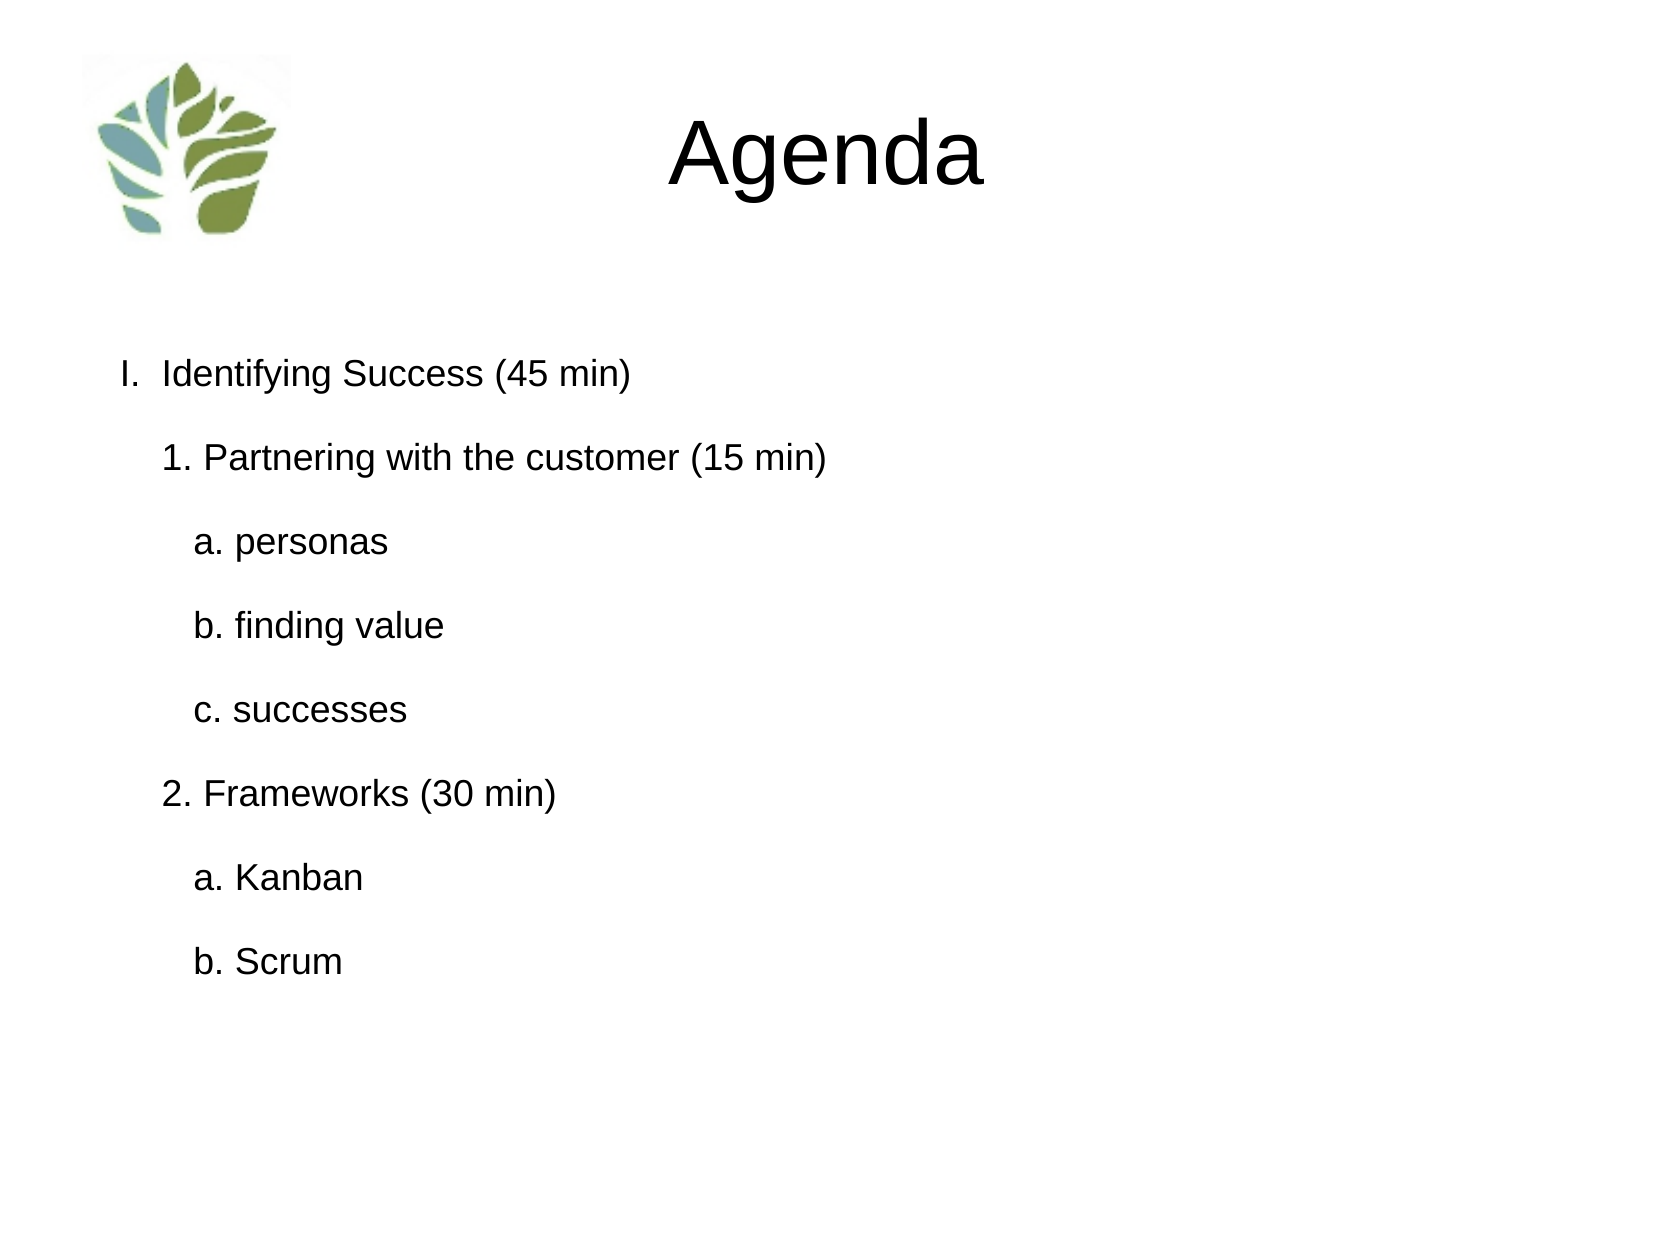

# Agenda
I.  Identifying Success (45 min)
    1. Partnering with the customer (15 min)
       a. personas
       b. finding value
       c. successes
    2. Frameworks (30 min)
       a. Kanban
       b. Scrum